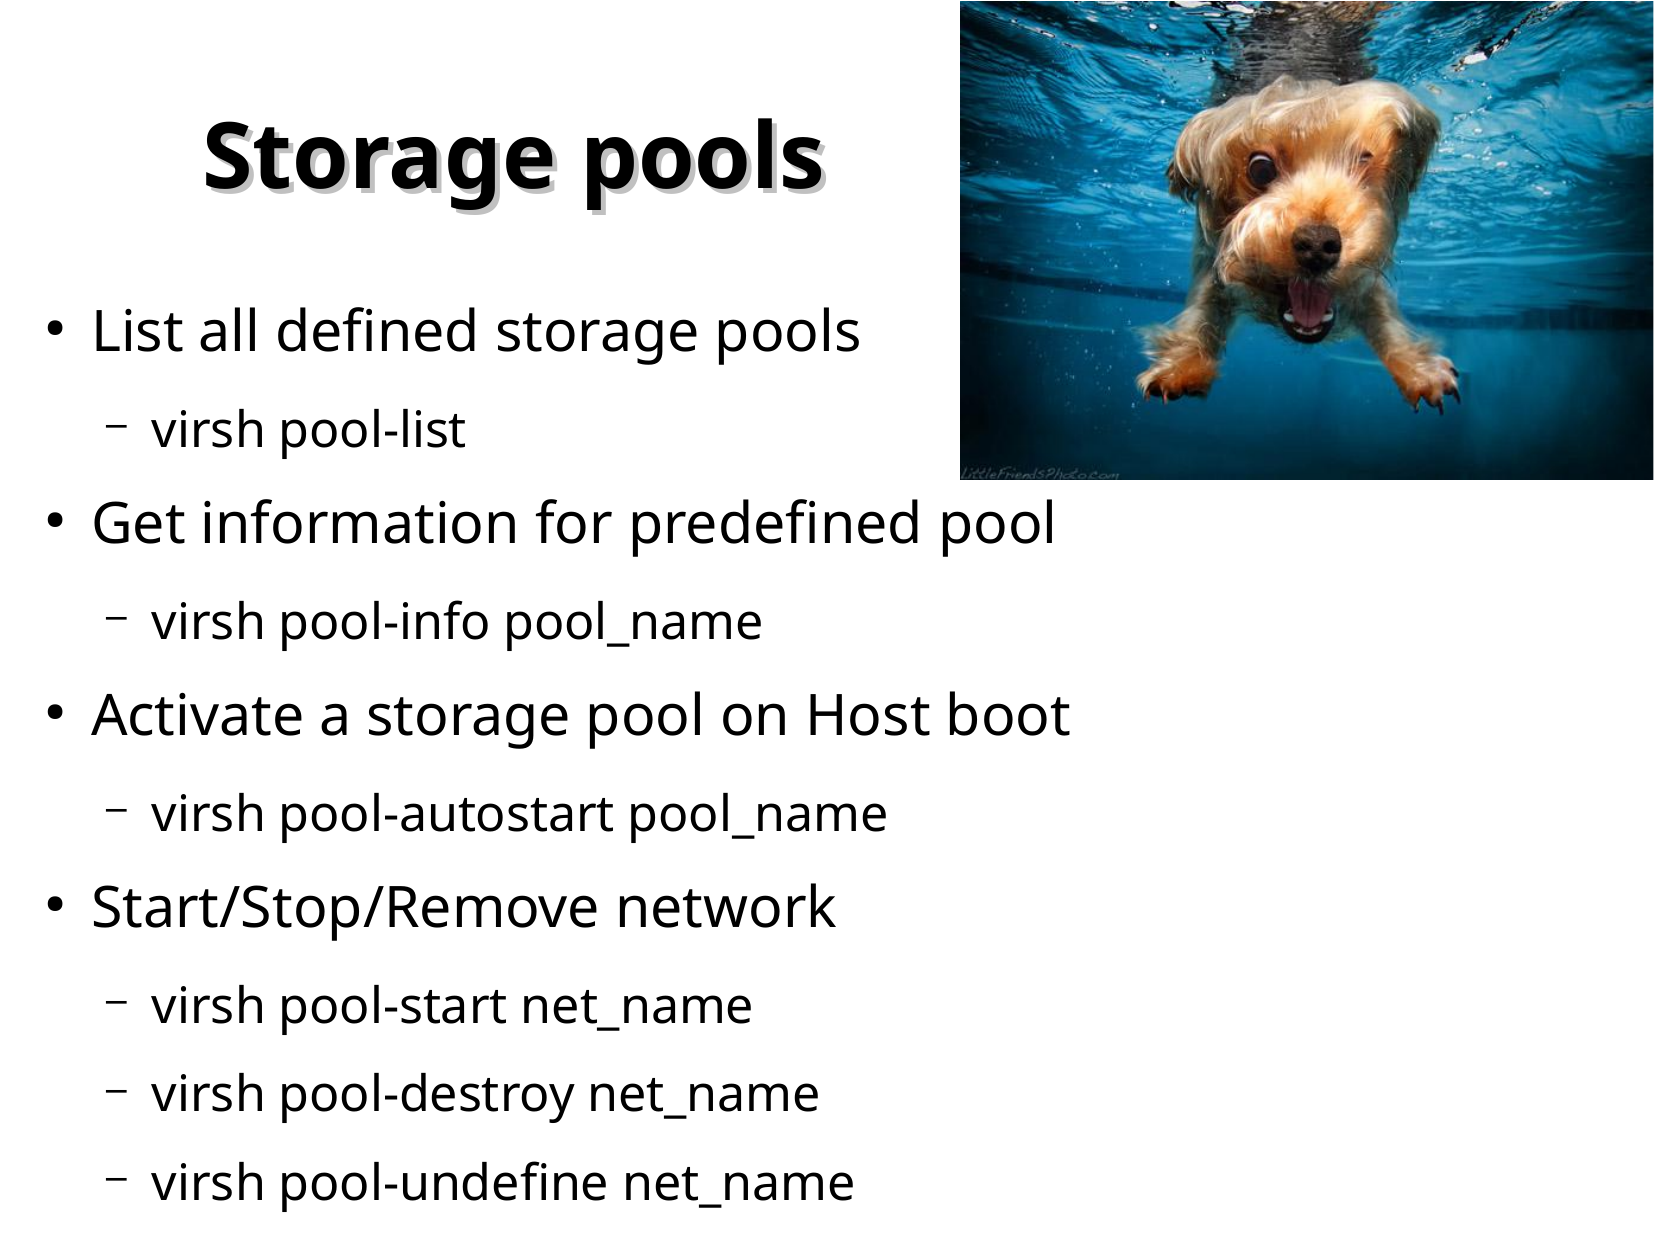

# Storage pools
List all defined storage pools
virsh pool-list
Get information for predefined pool
virsh pool-info pool_name
Activate a storage pool on Host boot
virsh pool-autostart pool_name
Start/Stop/Remove network
virsh pool-start net_name
virsh pool-destroy net_name
virsh pool-undefine net_name